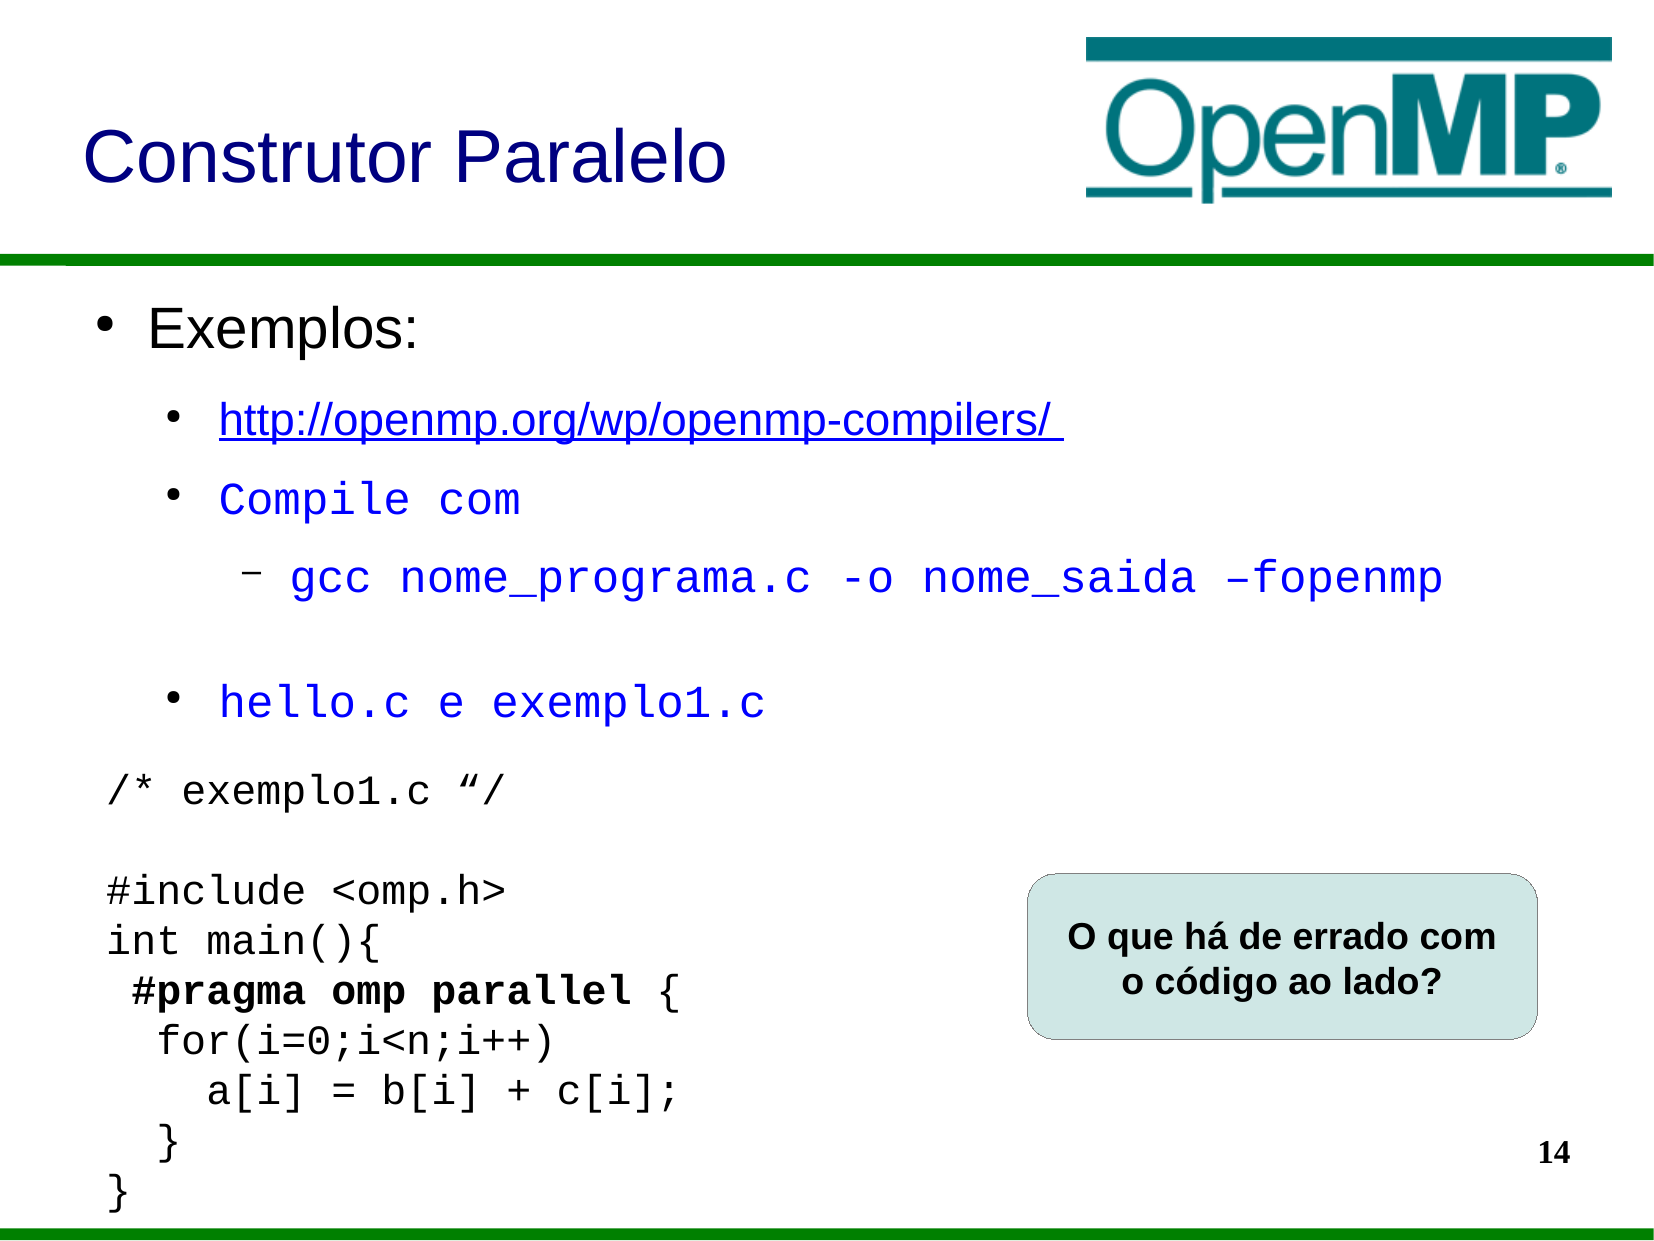

Construtor Paralelo
# Exemplos:
http://openmp.org/wp/openmp-compilers/
Compile com
gcc nome_programa.c -o nome_saida –fopenmp
hello.c e exemplo1.c
/* exemplo1.c “/
#include <omp.h>
int main(){
 #pragma omp parallel {
 for(i=0;i<n;i++)
 a[i] = b[i] + c[i];
 }
}
O que há de errado com
o código ao lado?